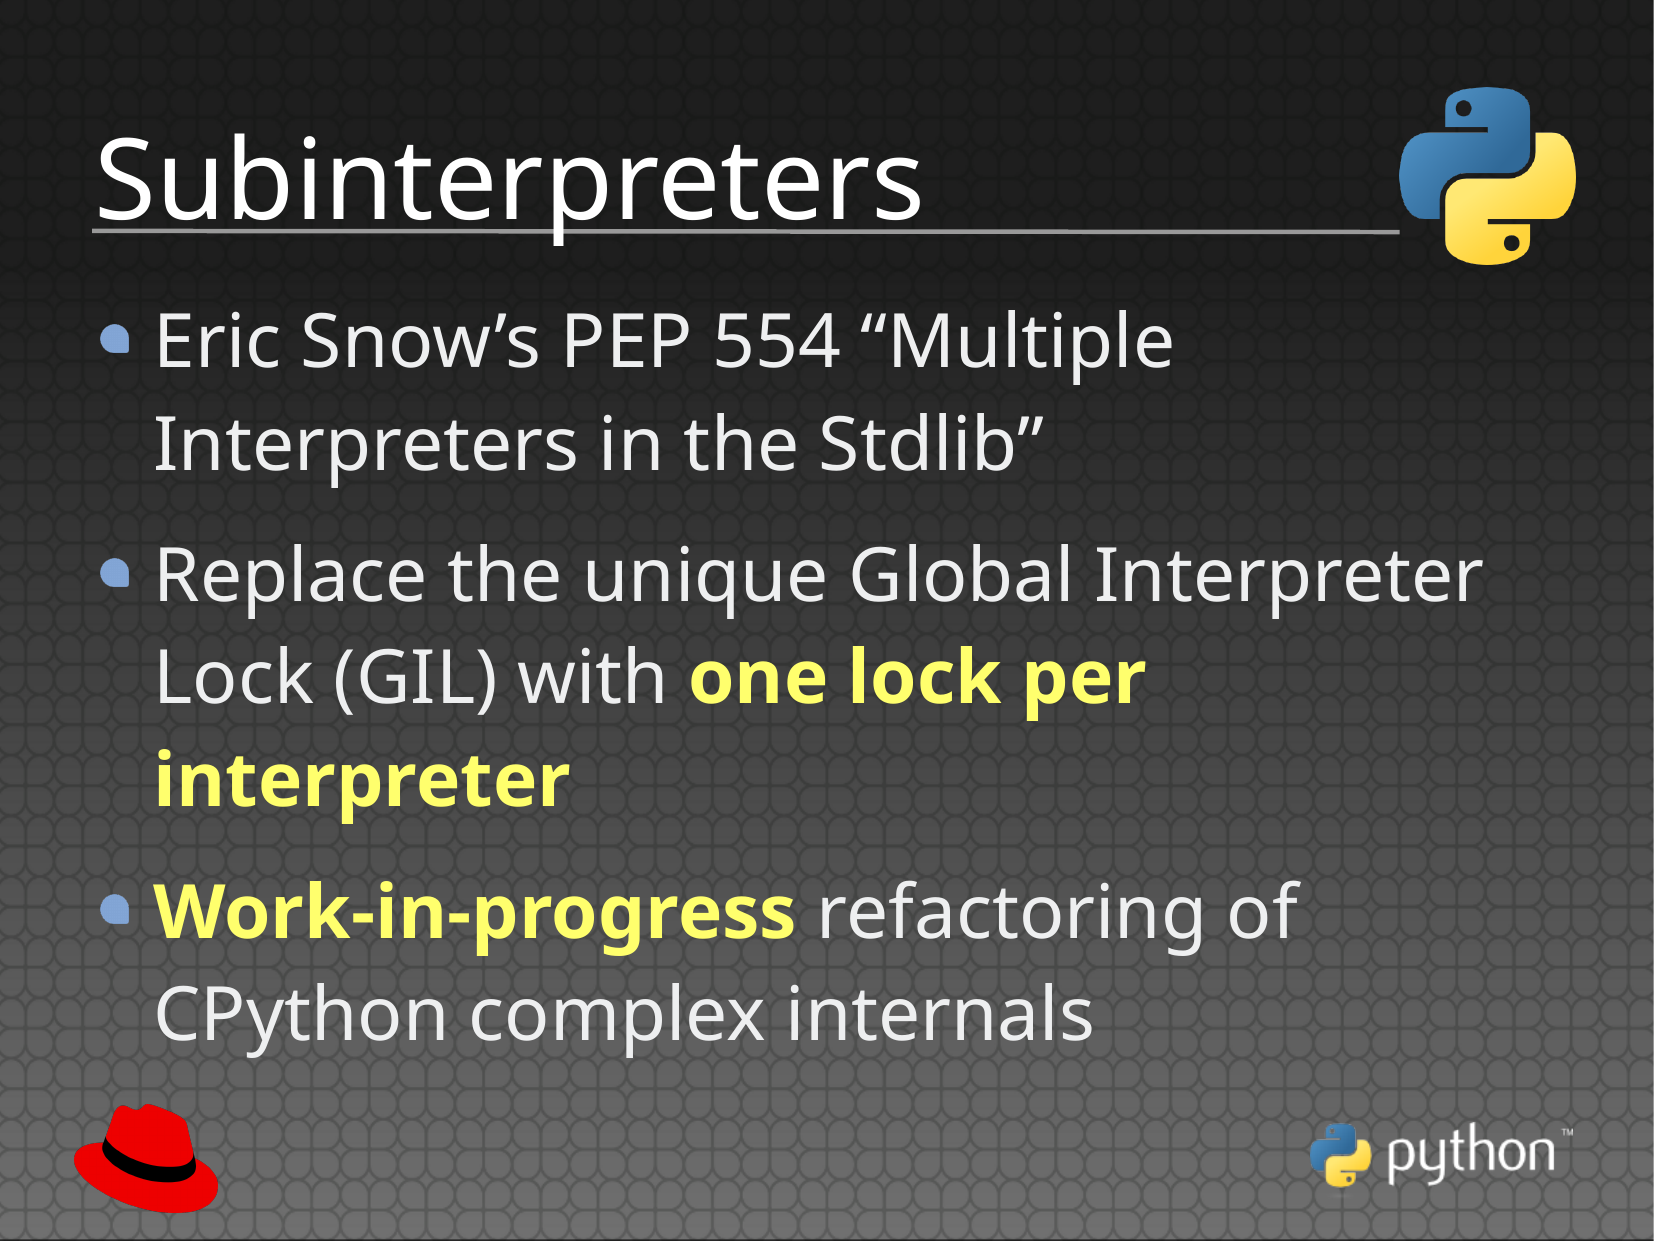

Subinterpreters
# Eric Snow’s PEP 554 “Multiple Interpreters in the Stdlib”
Replace the unique Global Interpreter Lock (GIL) with one lock per interpreter
Work-in-progress refactoring of CPython complex internals